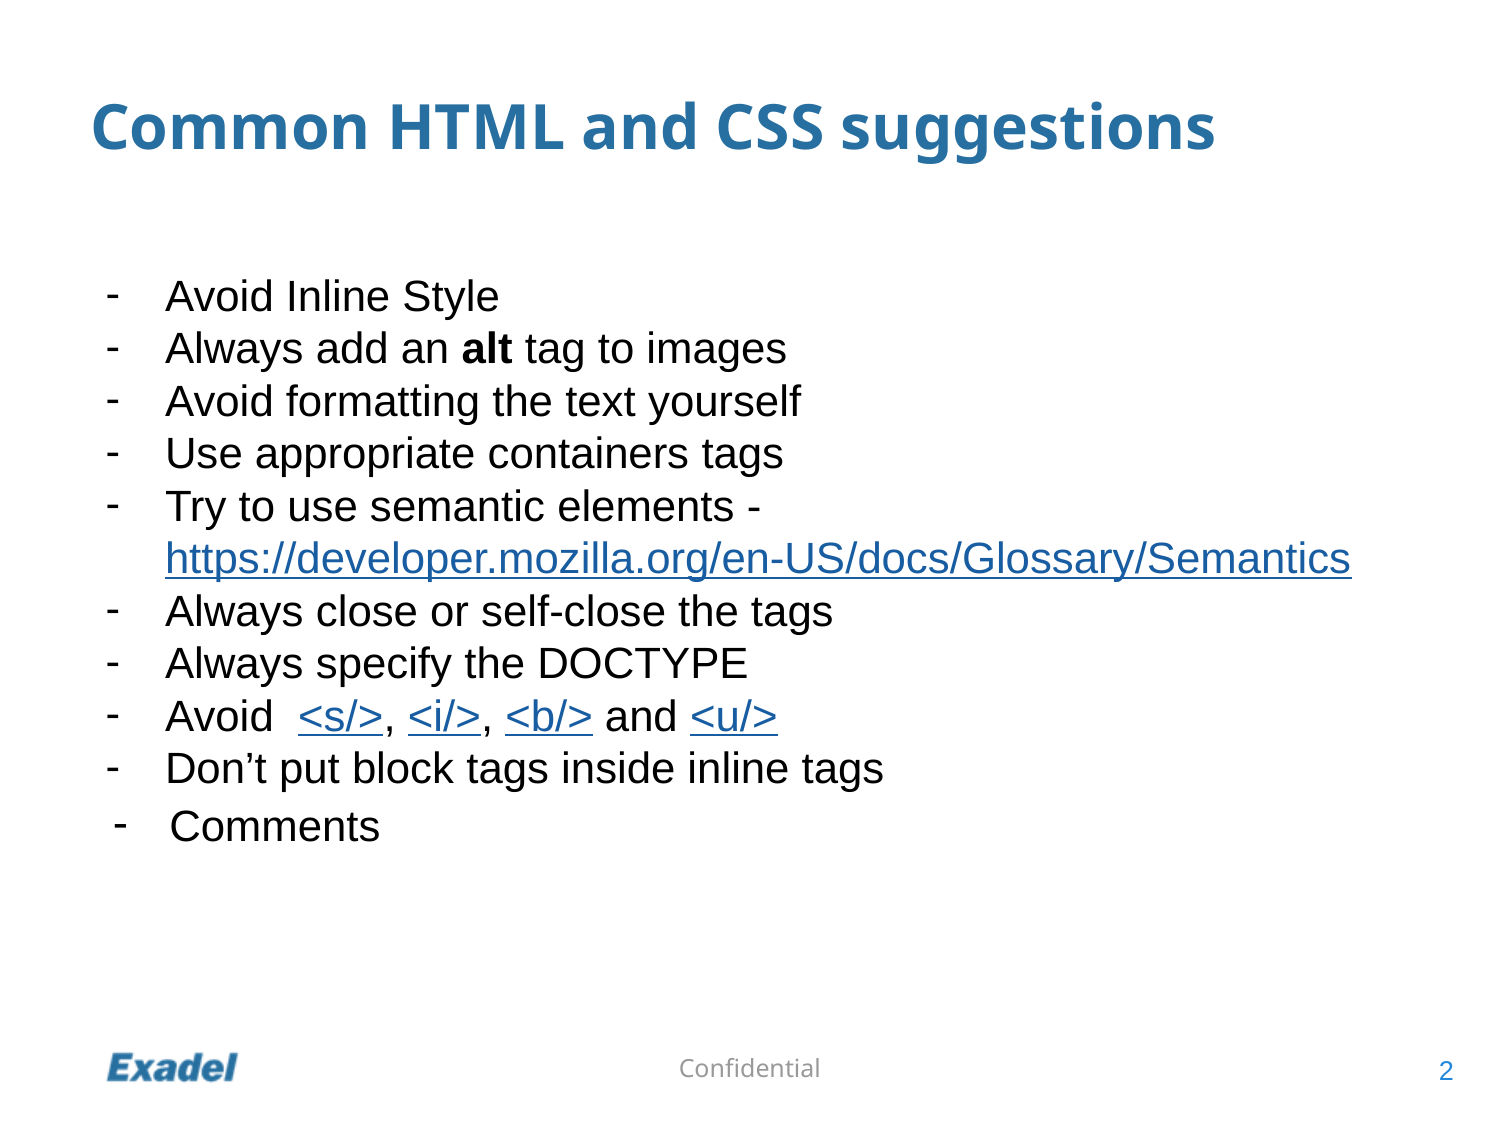

# Common HTML and CSS suggestions
Avoid Inline Style
Always add an alt tag to images
Avoid formatting the text yourself
Use appropriate containers tags
Try to use semantic elements - https://developer.mozilla.org/en-US/docs/Glossary/Semantics
Always close or self-close the tags
Always specify the DOCTYPE
Avoid <s/>, <i/>, <b/> and <u/>
Don’t put block tags inside inline tags
 Comments